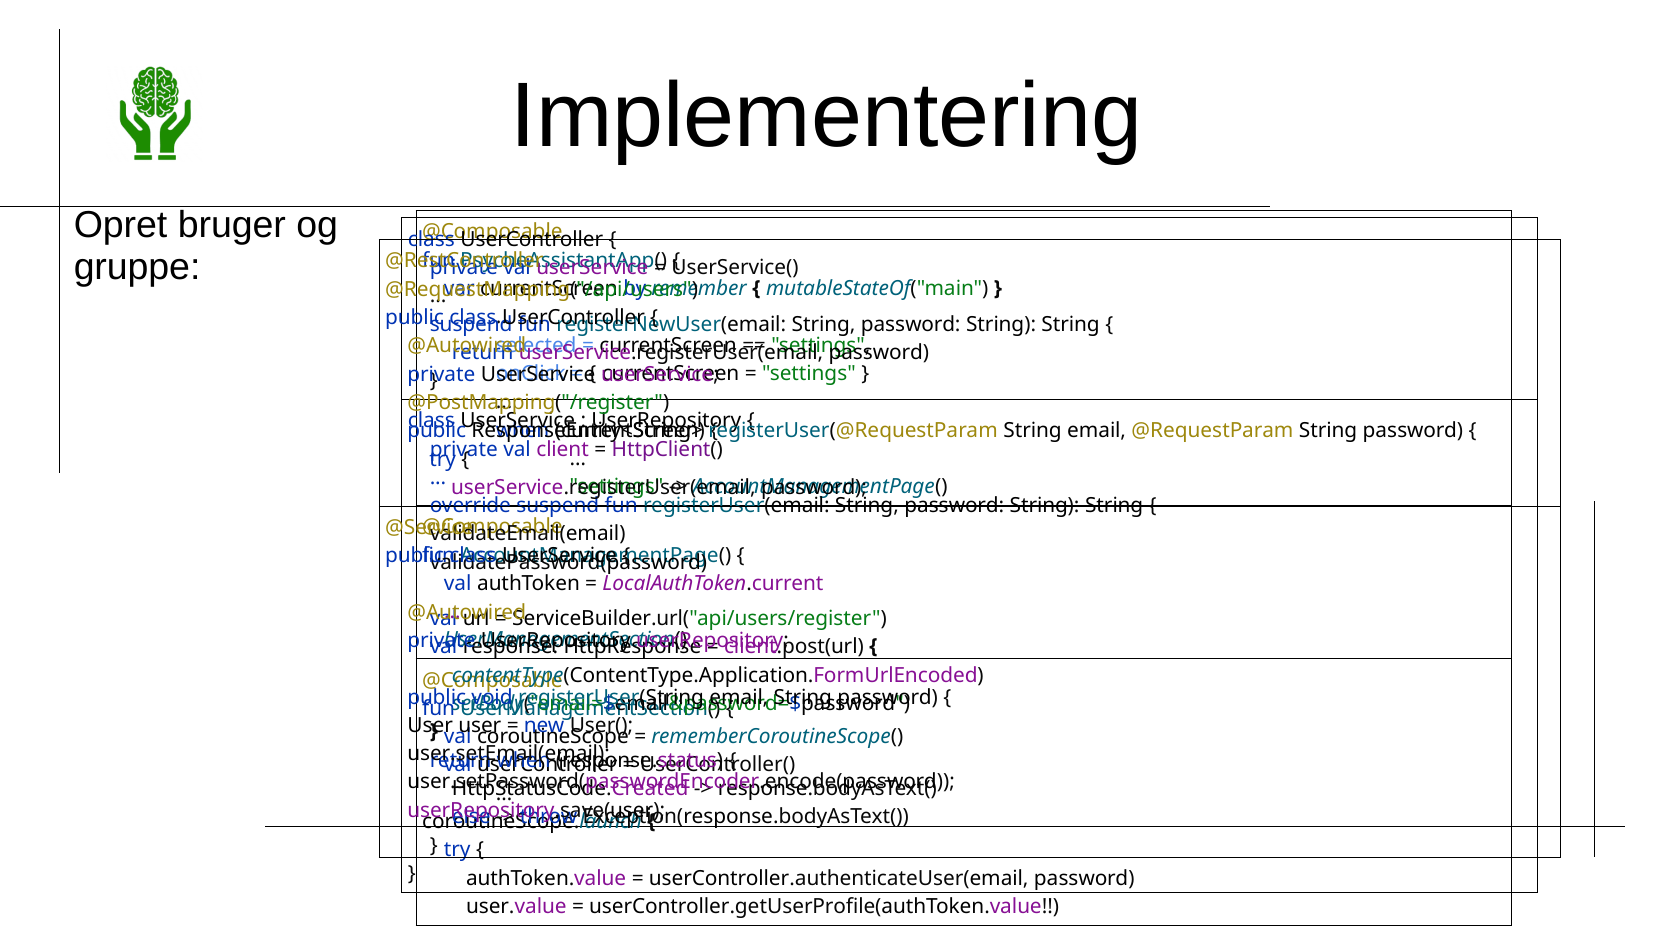

# Implementering
Opret bruger og gruppe:
| @Composable fun PsycheAssistantApp() { var currentScreen by remember { mutableStateOf("main") } … selected = currentScreen == "settings", onClick = { currentScreen = "settings" } … when (currentScreen) { … "settings" -> AccountManagementPage() |
| --- |
| @Composable fun AccountManagementPage() { val authToken = LocalAuthToken.current … UserManagementSection() |
| @Composable fun UserManagementSection() { val coroutineScope = rememberCoroutineScope() val userController = UserController() … coroutineScope.launch { try { authToken.value = userController.authenticateUser(email, password) user.value = userController.getUserProfile(authToken.value!!) |
| class UserController { private val userService = UserService() ... suspend fun registerNewUser(email: String, password: String): String { return userService.registerUser(email, password) } |
| --- |
| class UserService : UserRepository { private val client = HttpClient() ... override suspend fun registerUser(email: String, password: String): String { validateEmail(email) validatePassword(password) val url = ServiceBuilder.url("api/users/register") val response: HttpResponse = client.post(url) { contentType(ContentType.Application.FormUrlEncoded) setBody("email=$email&password=$password") } return when (response.status) { HttpStatusCode.Created -> response.bodyAsText() else -> throw Exception(response.bodyAsText()) } } |
| @RestController @RequestMapping("/api/users") public class UserController { @Autowired private UserService userService; @PostMapping("/register") public ResponseEntity<String> registerUser(@RequestParam String email, @RequestParam String password) { try { userService.registerUser(email, password); |
| --- |
| @Service public class UserService { @Autowired private UserRepository userRepository; public void registerUser(String email, String password) { User user = new User(); user.setEmail(email); user.setPassword(passwordEncoder.encode(password)); userRepository.save(user); |